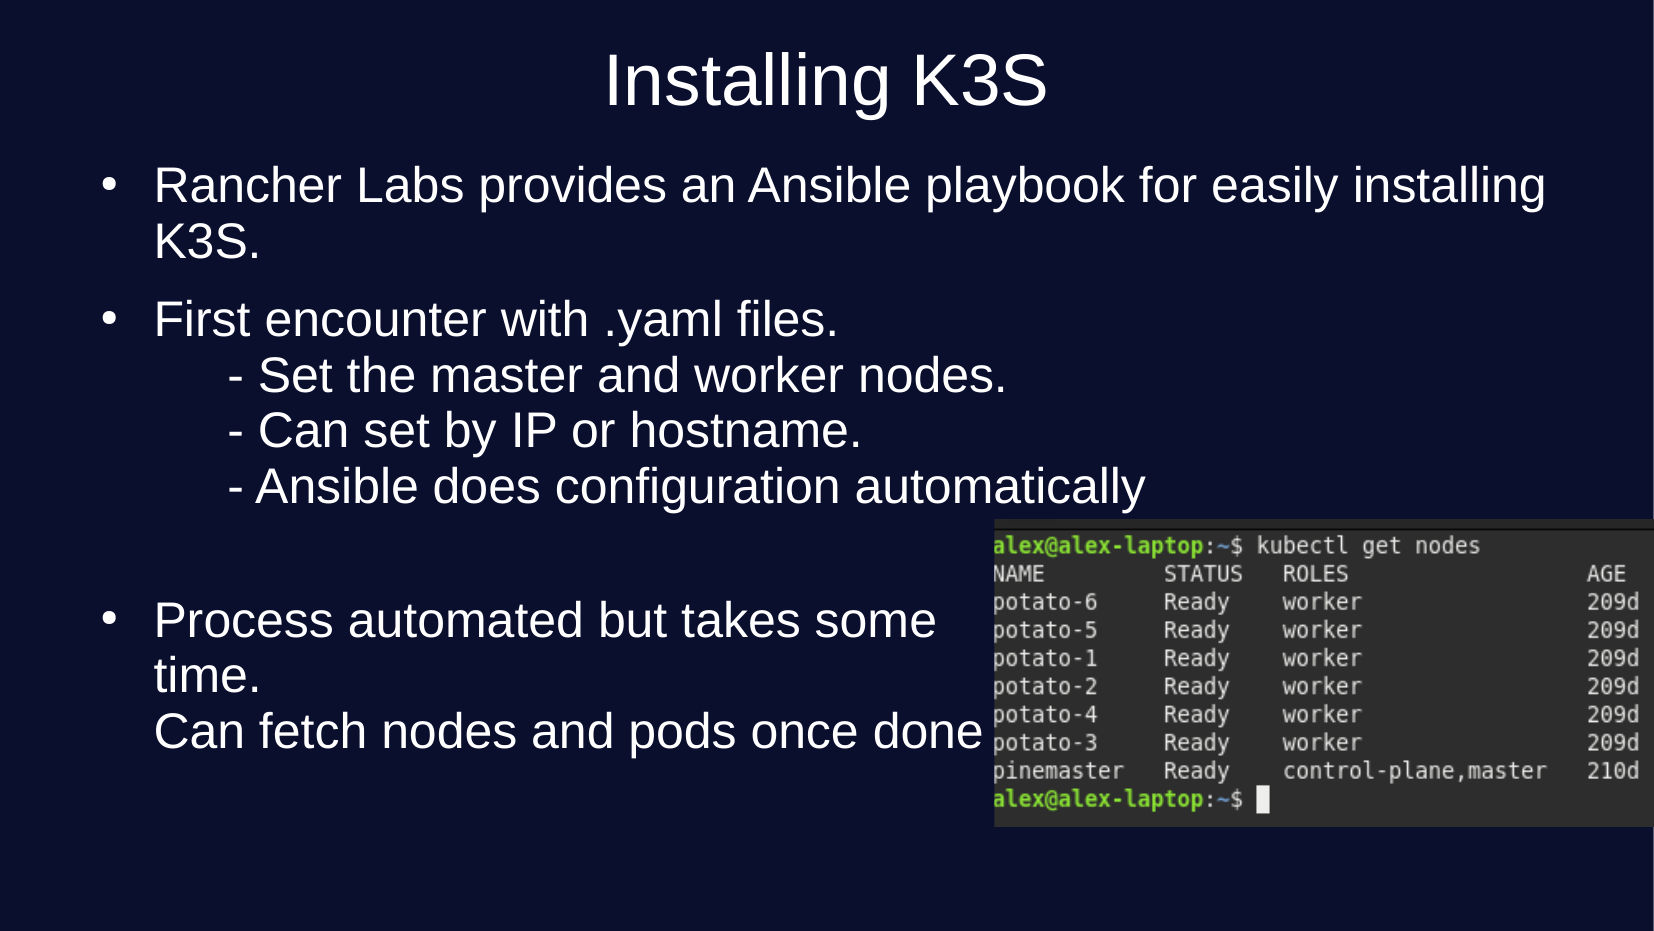

# Installing K3S
Rancher Labs provides an Ansible playbook for easily installing K3S.
First encounter with .yaml files.
	- Set the master and worker nodes.
	- Can set by IP or hostname.
	- Ansible does configuration automatically
Process automated but takes some
time.
Can fetch nodes and pods once done